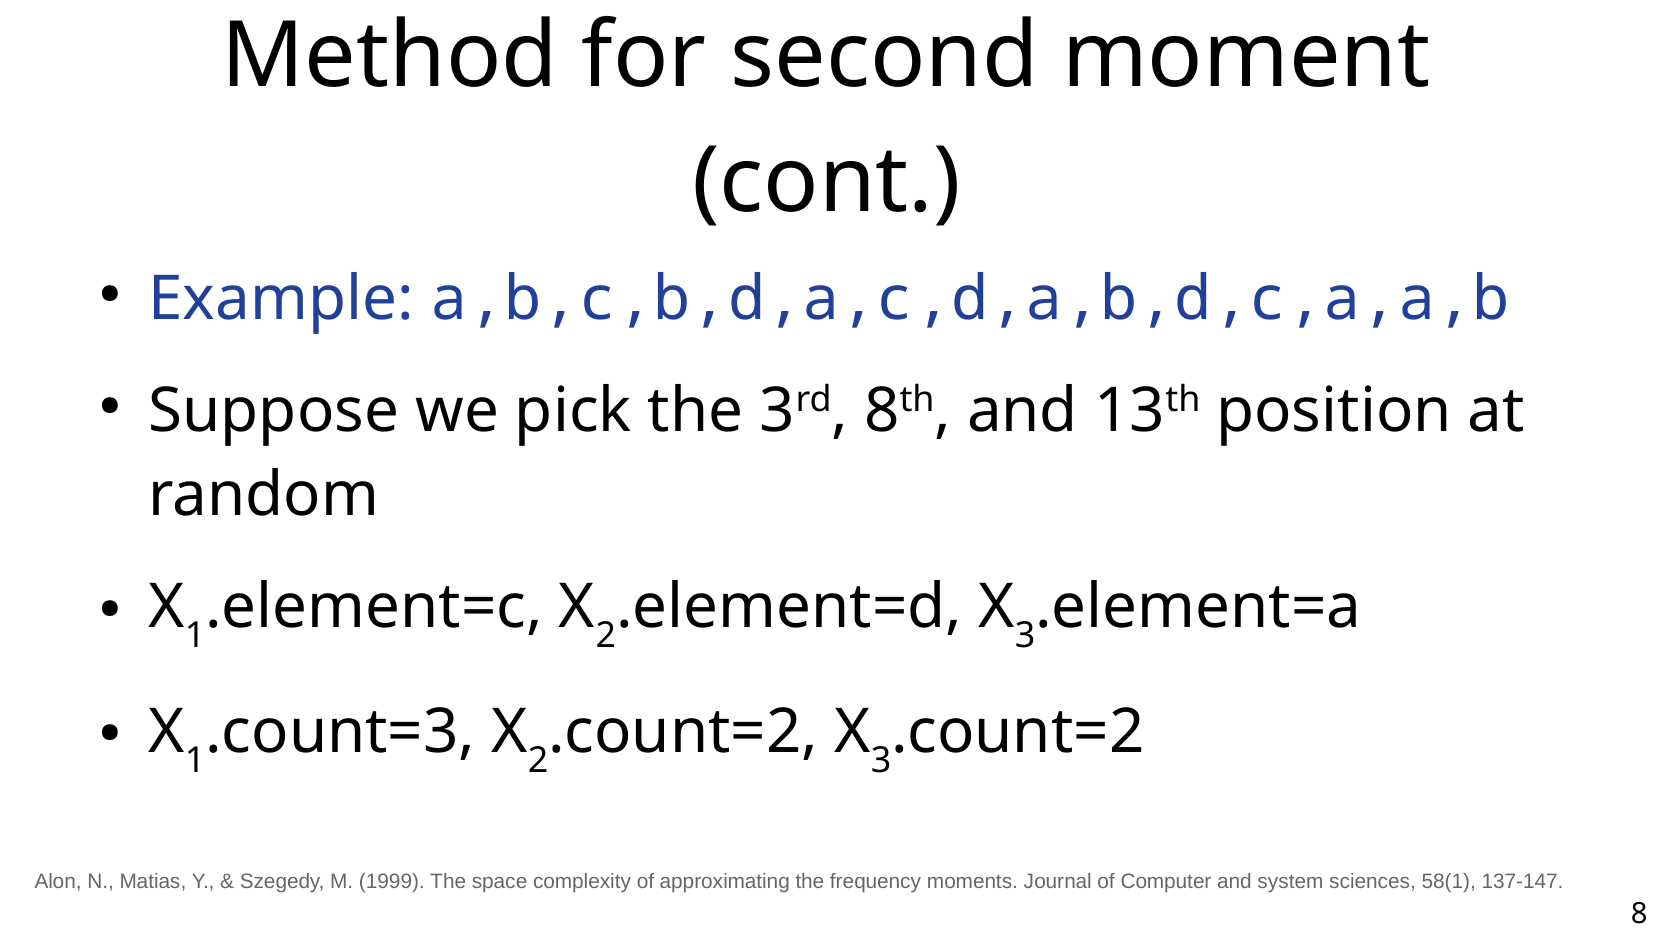

# Method for second moment (cont.)
Example: a,b,c,b,d,a,c,d,a,b,d,c,a,a,b
Suppose we pick the 3rd, 8th, and 13th position at random
X1.element=c, X2.element=d, X3.element=a
X1.count=3, X2.count=2, X3.count=2
Alon, N., Matias, Y., & Szegedy, M. (1999). The space complexity of approximating the frequency moments. Journal of Computer and system sciences, 58(1), 137-147.
8